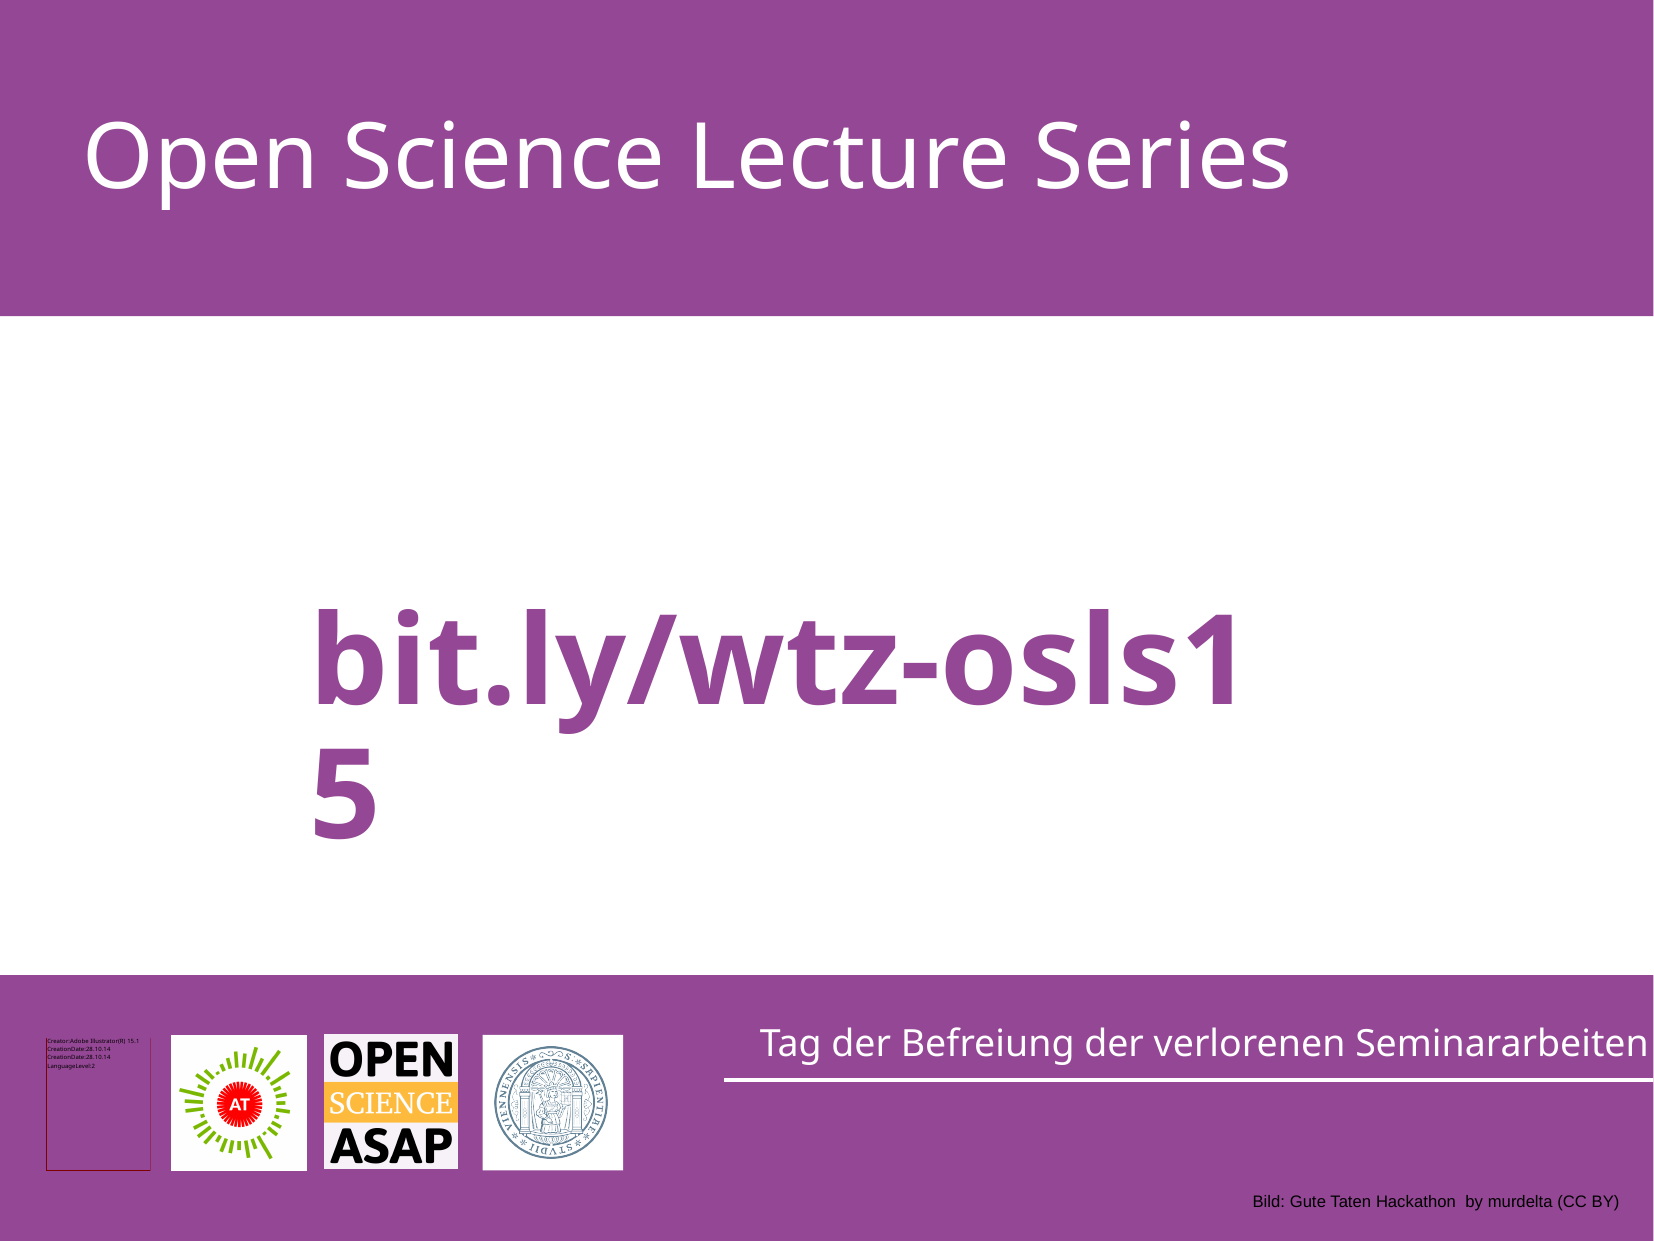

# Open Science Lecture Series
bit.ly/wtz-osls15
Tag der Befreiung der verlorenen Seminararbeiten
Bild: Gute Taten Hackathon by murdelta (CC BY)